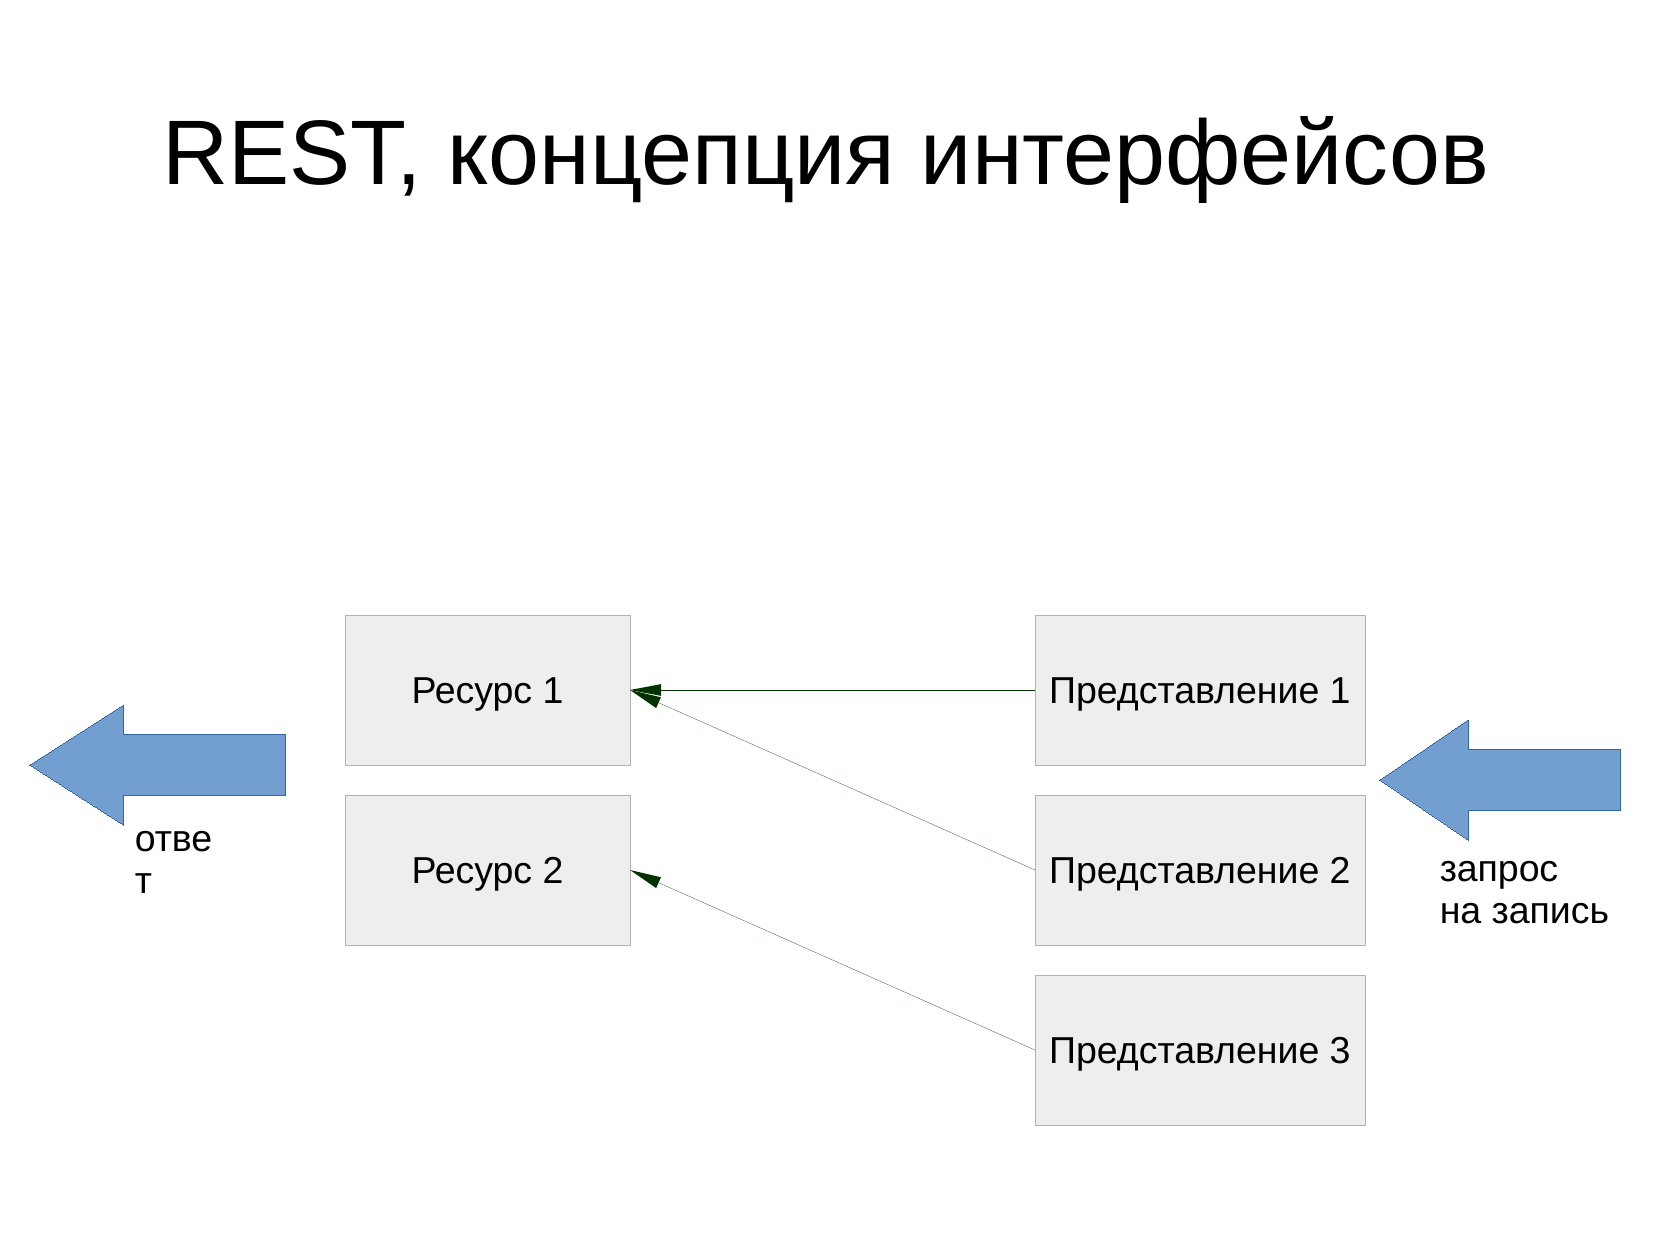

# REST, концепция интерфейсов
Ресурс 1
Представление 1
Ресурс 2
Представление 2
ответ
запрос
на запись
Представление 3